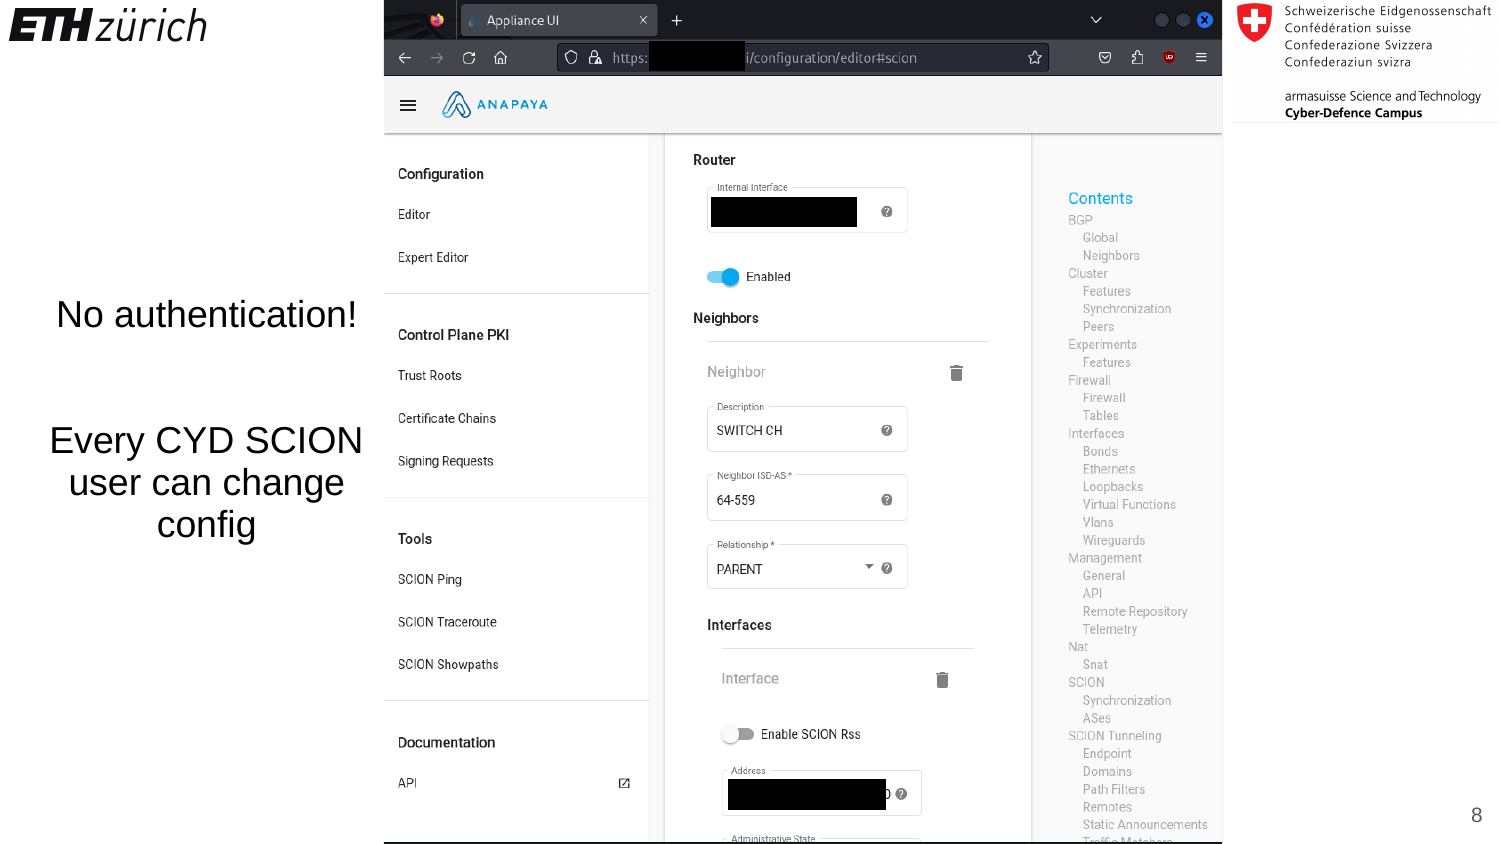

No authentication!
Every CYD SCION user can change config
8